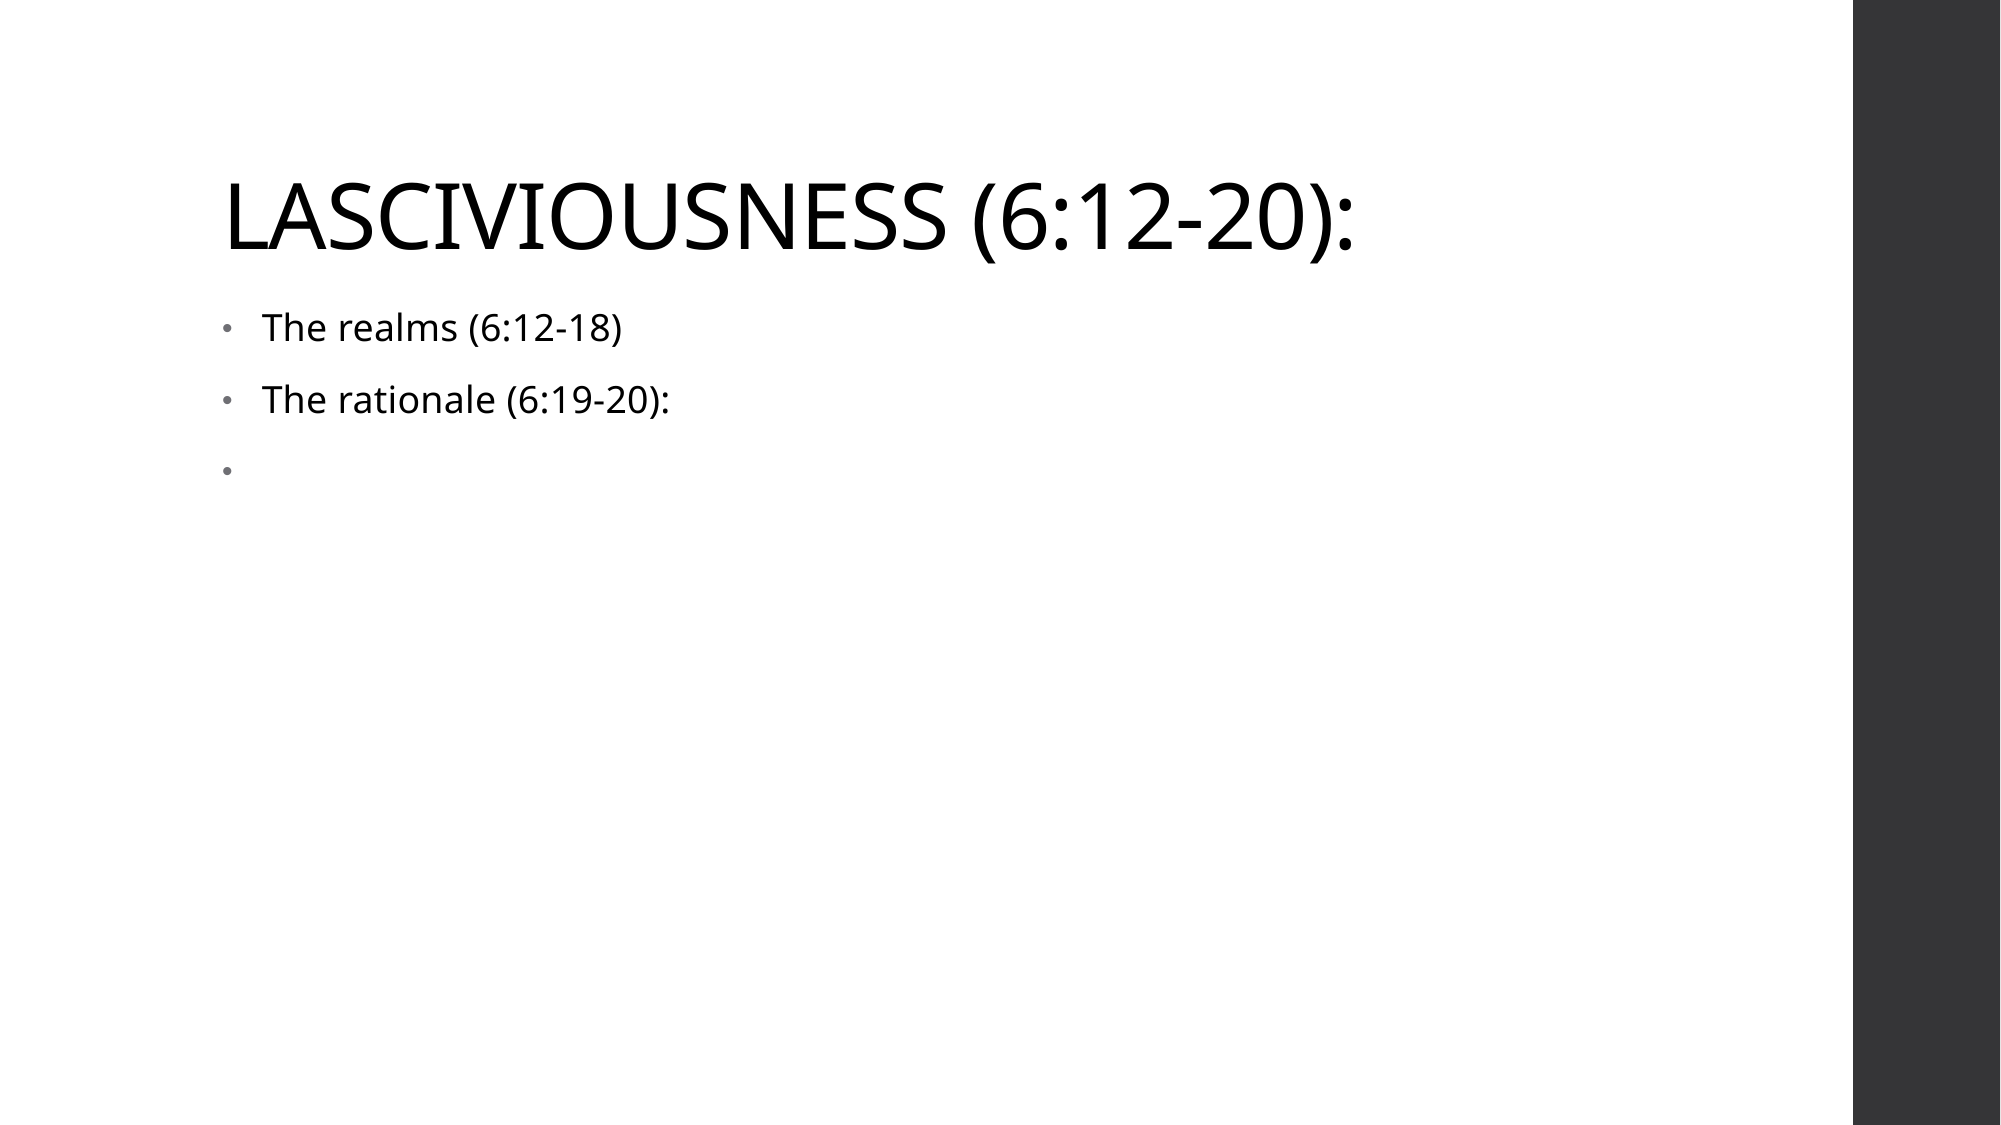

# LASCIVIOUSNESS (6:12-20):
 The realms (6:12-18)
 The rationale (6:19-20):